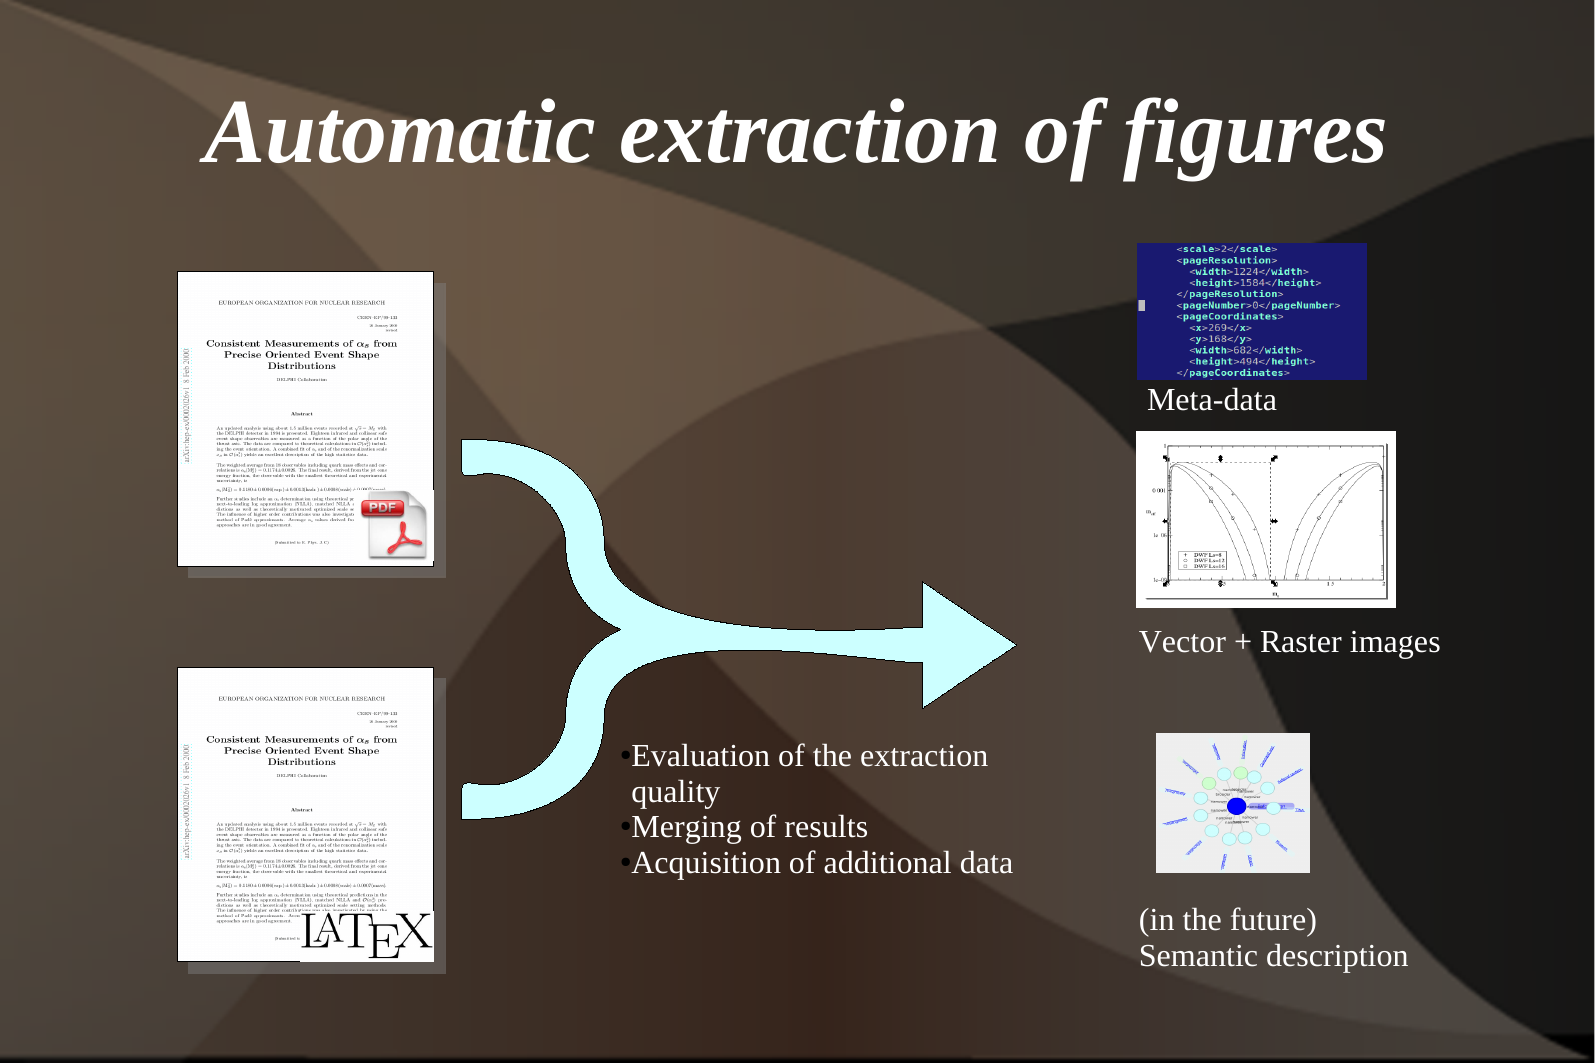

# Automatic extraction of figures
Meta-data
Vector + Raster images
Evaluation of the extraction
quality
Merging of results
Acquisition of additional data
(in the future)
Semantic description